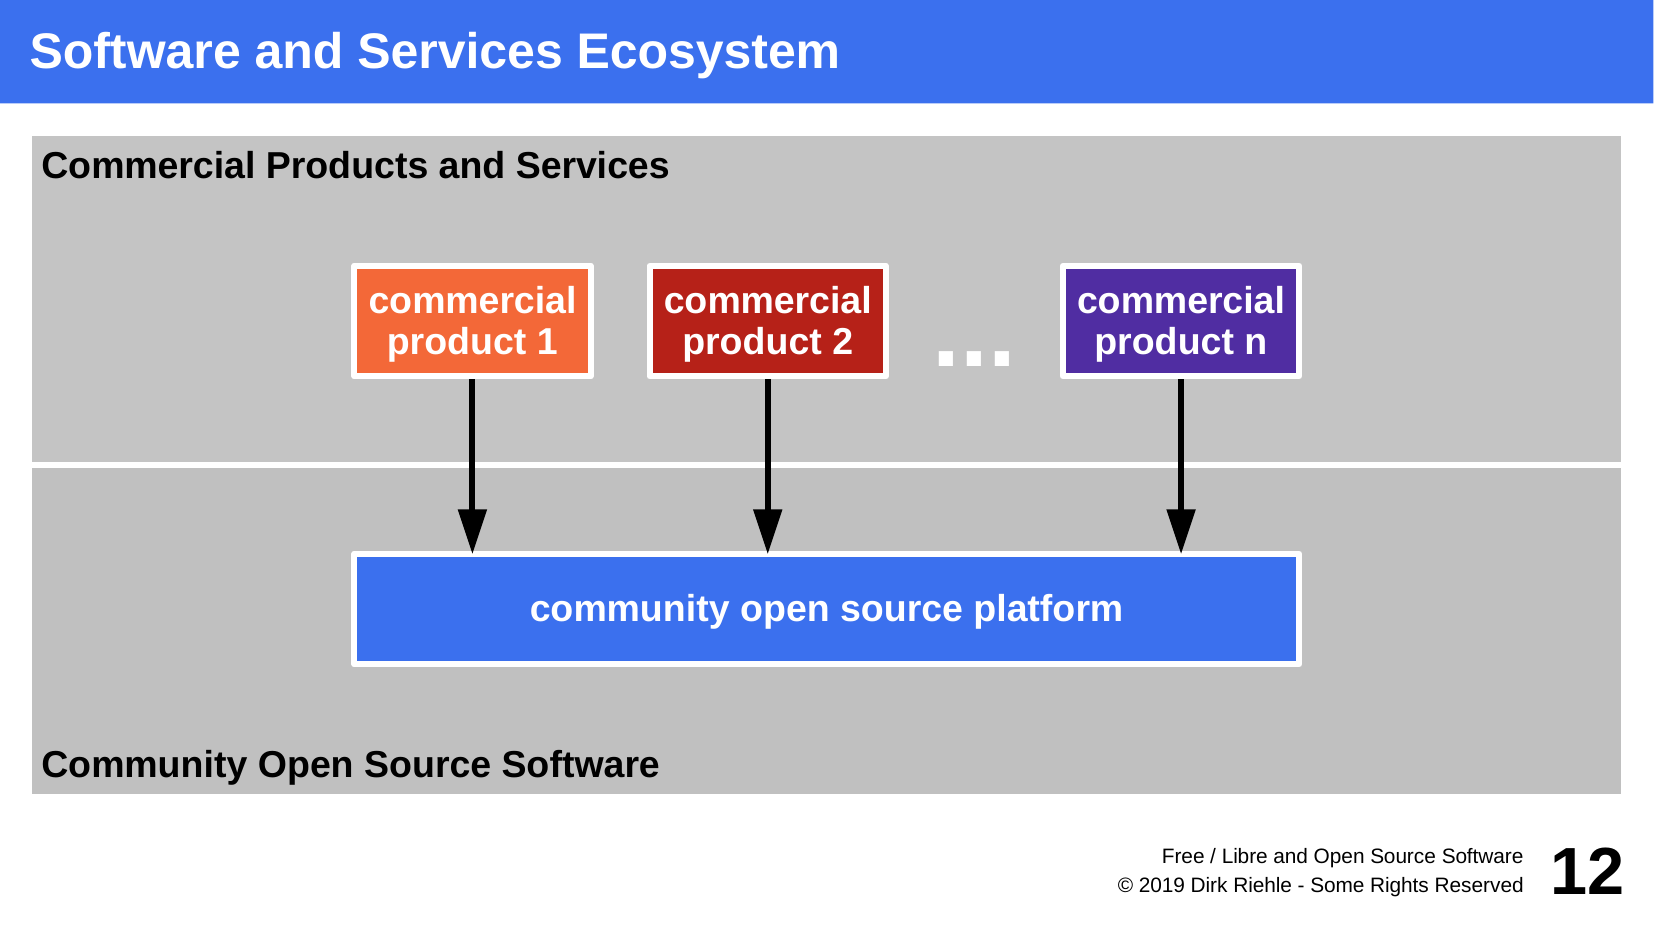

# Software and Services Ecosystem
Commercial Products and Services
commercial
product 1
commercial
product 2
...
commercial
product n
Community Open Source Software
community open source platform
Free / Libre and Open Source Software
12
© 2019 Dirk Riehle - Some Rights Reserved